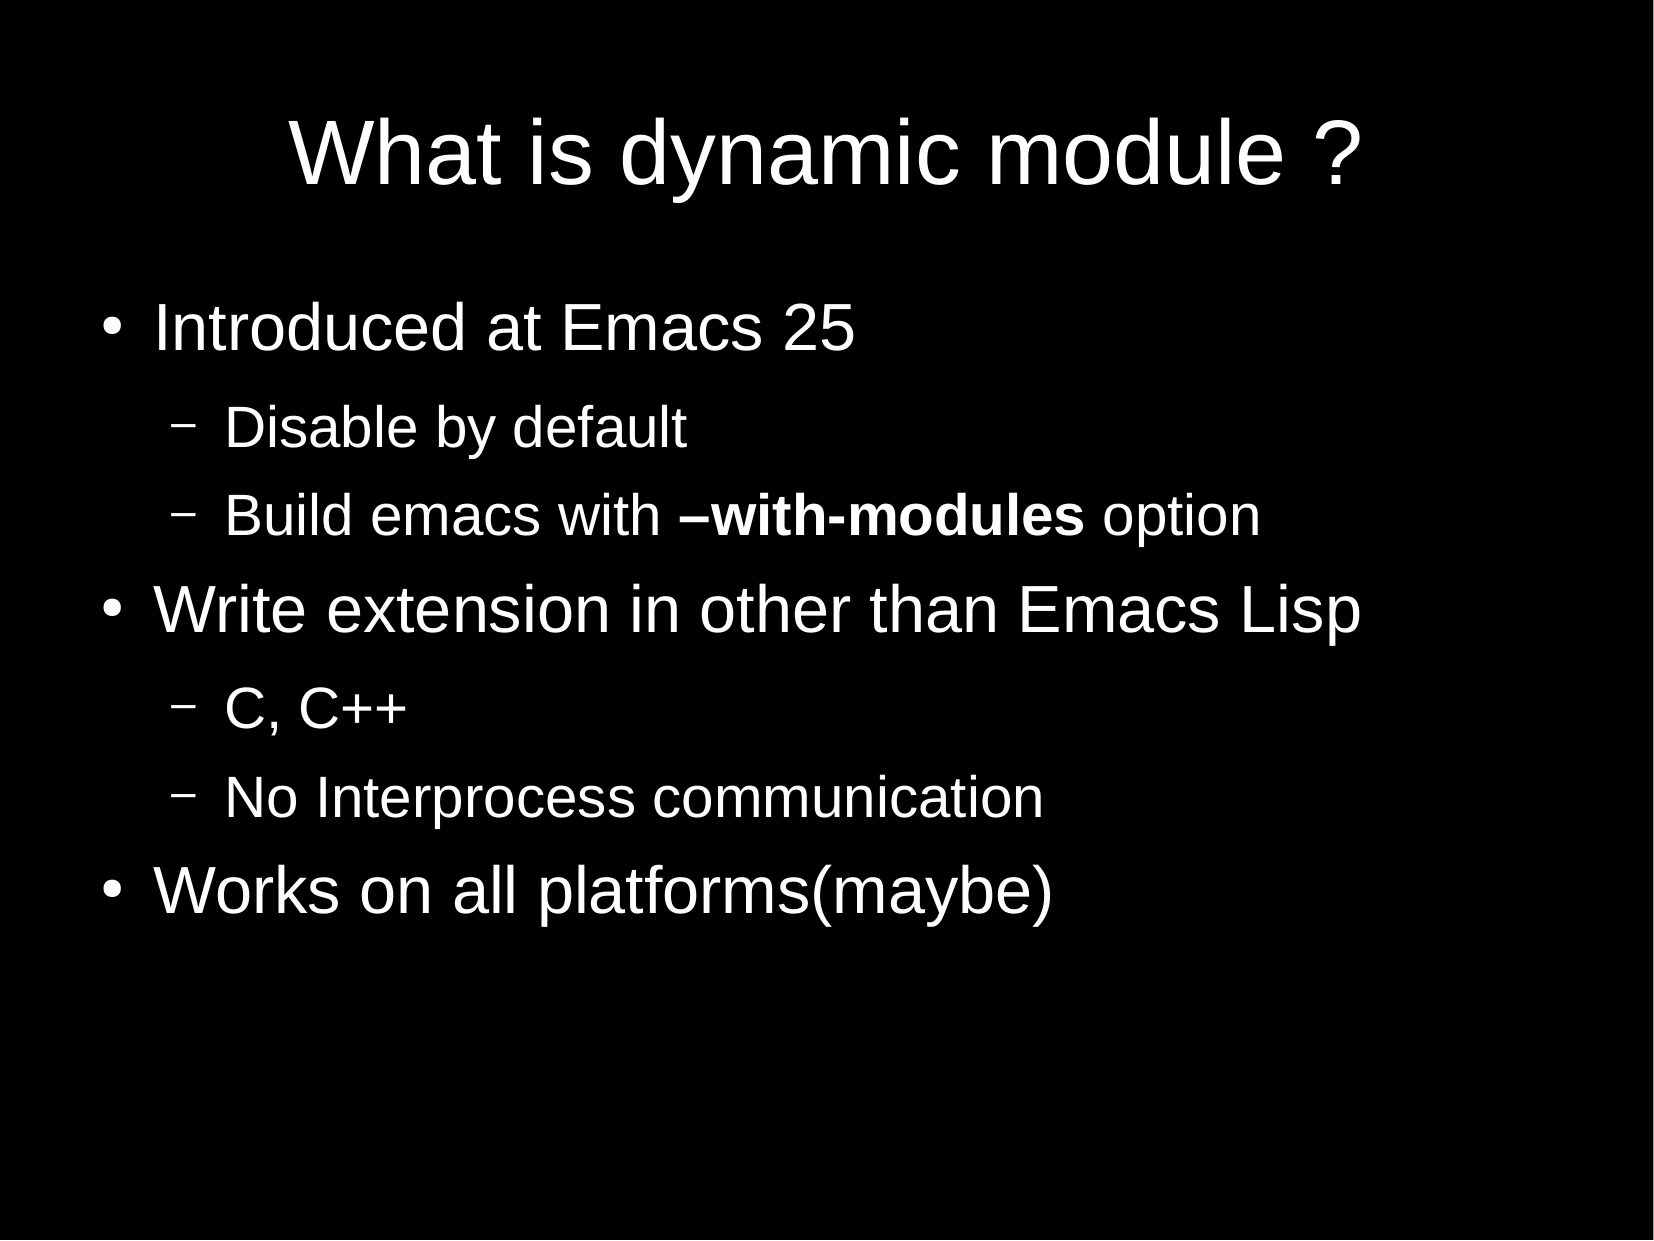

# What is dynamic module ?
Introduced at Emacs 25
Disable by default
Build emacs with –with-modules option
Write extension in other than Emacs Lisp
C, C++
No Interprocess communication
Works on all platforms(maybe)